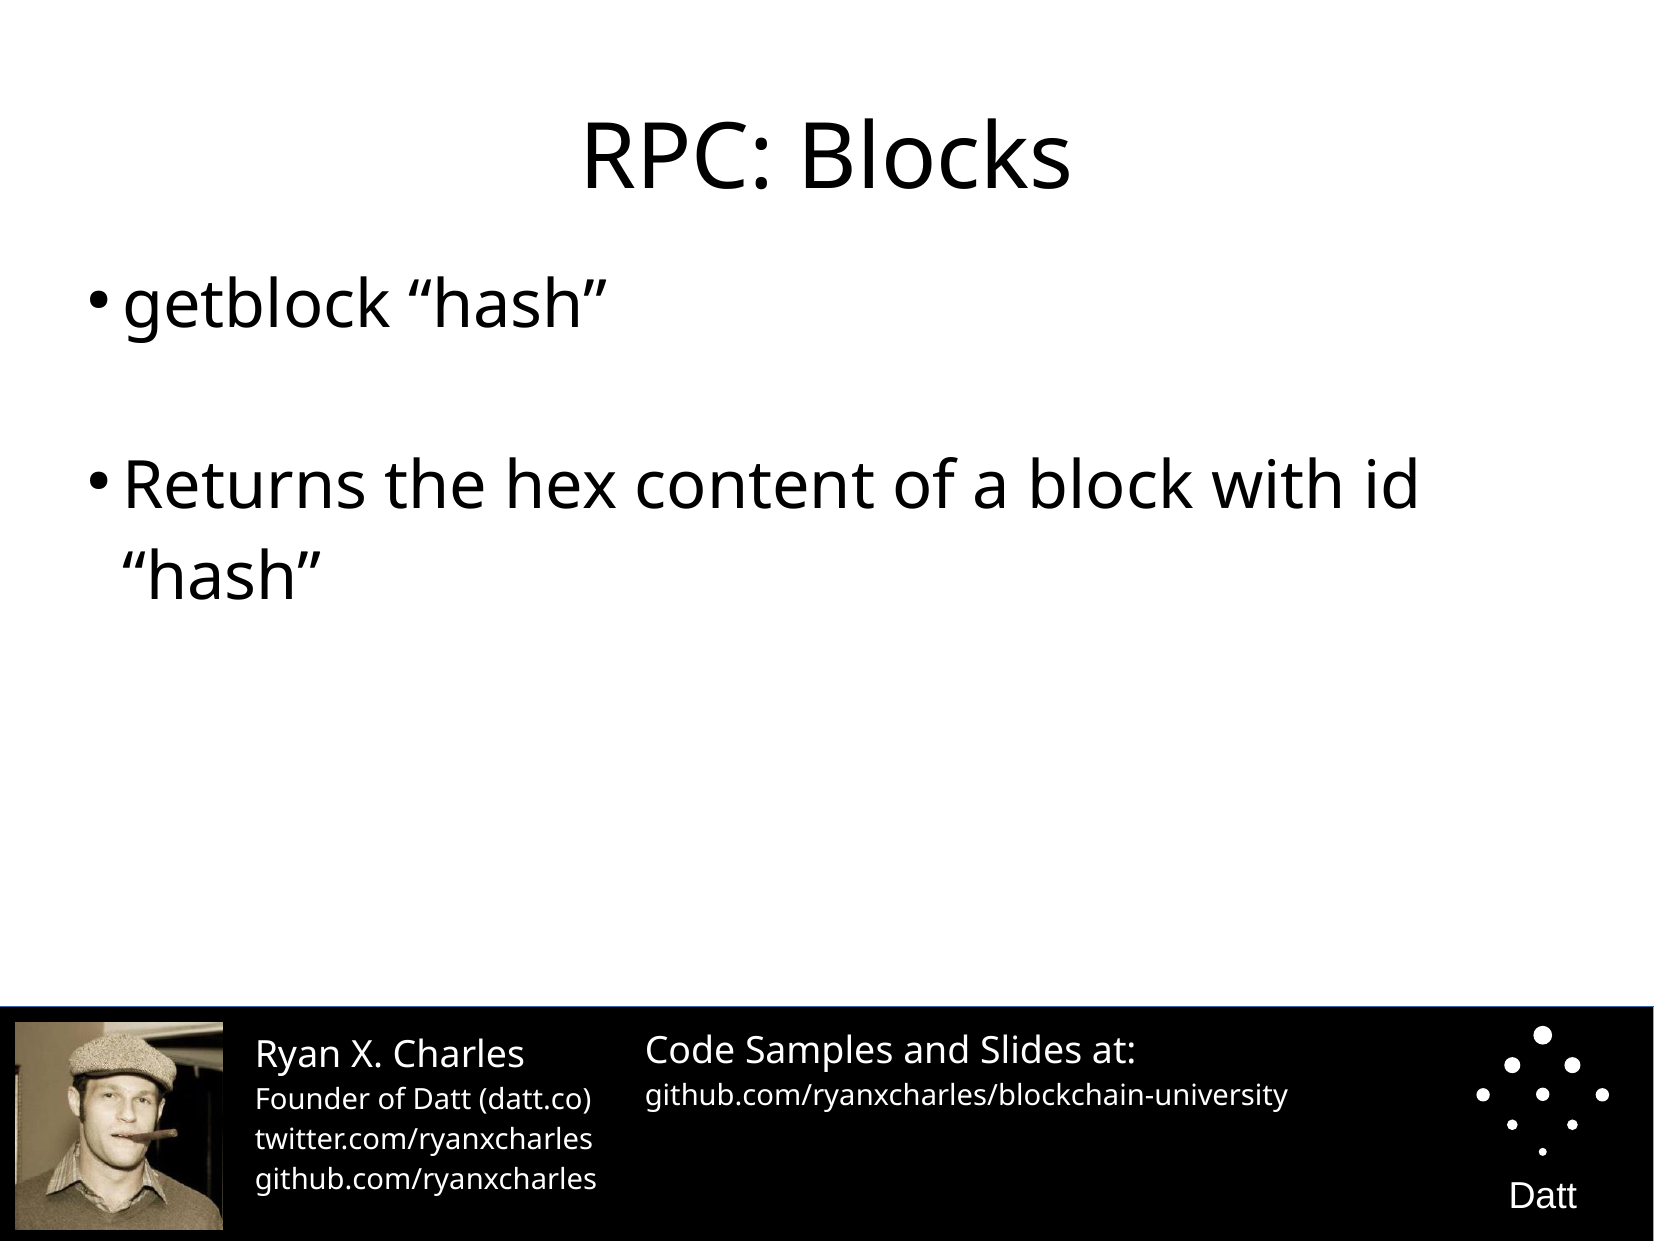

# RPC: Blocks
getblock “hash”
Returns the hex content of a block with id “hash”
Code Samples and Slides at:
github.com/ryanxcharles/blockchain-university
Ryan X. Charles
Founder of Datt (datt.co)
twitter.com/ryanxcharles
github.com/ryanxcharles
Datt